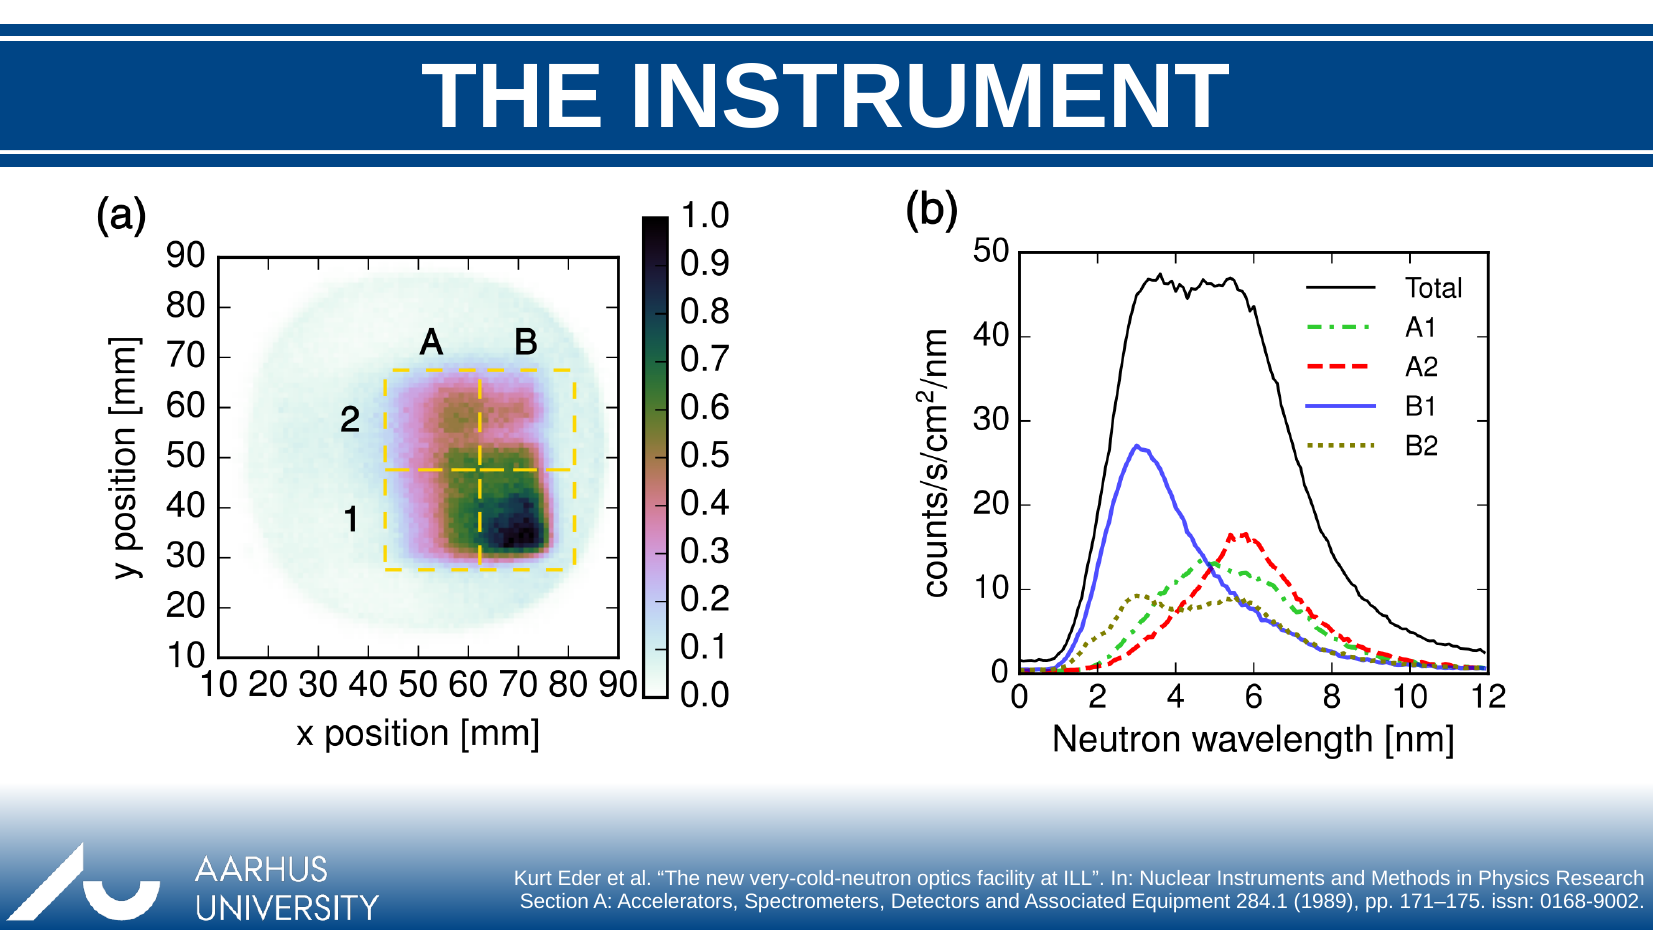

# THE INSTRUMENT
Kurt Eder et al. “The new very-cold-neutron optics facility at ILL”. In: Nuclear Instruments and Methods in Physics Research Section A: Accelerators, Spectrometers, Detectors and Associated Equipment 284.1 (1989), pp. 171–175. issn: 0168-9002.